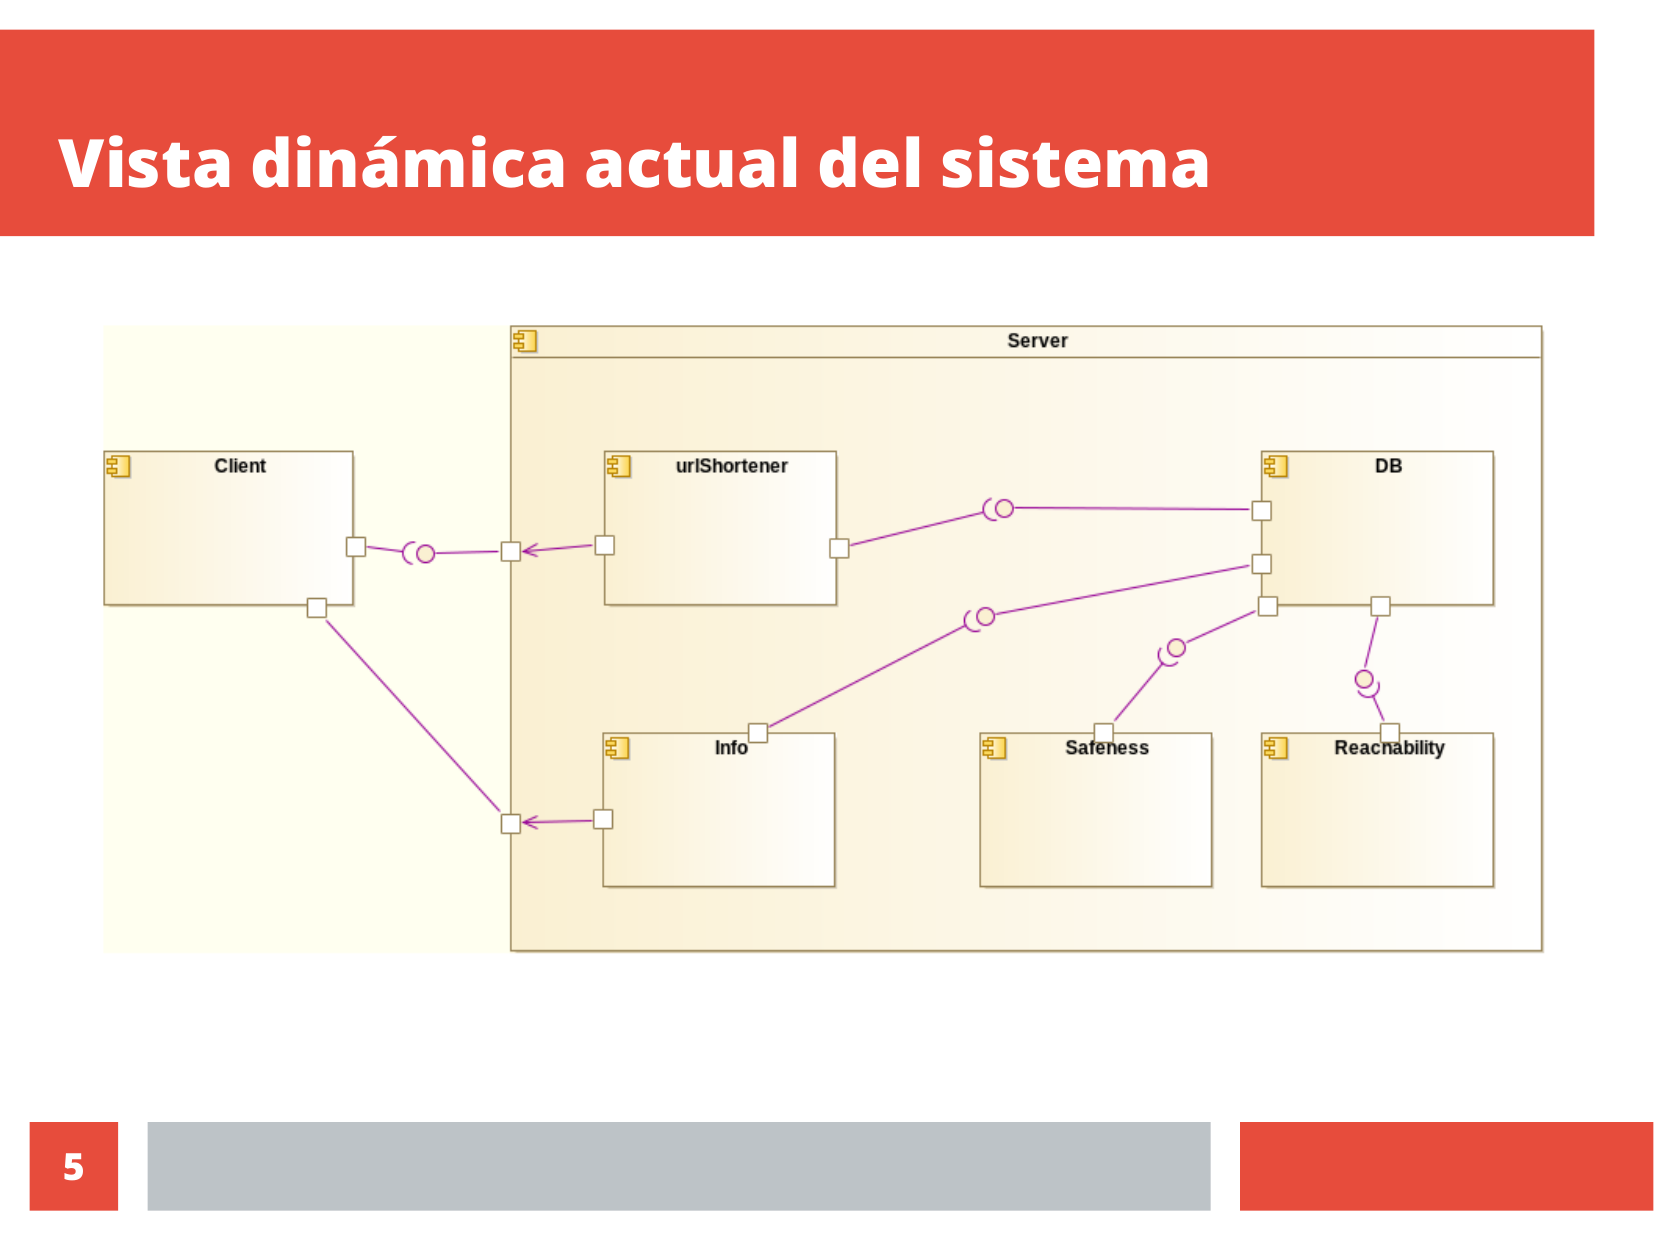

# Vista dinámica actual del sistema
5